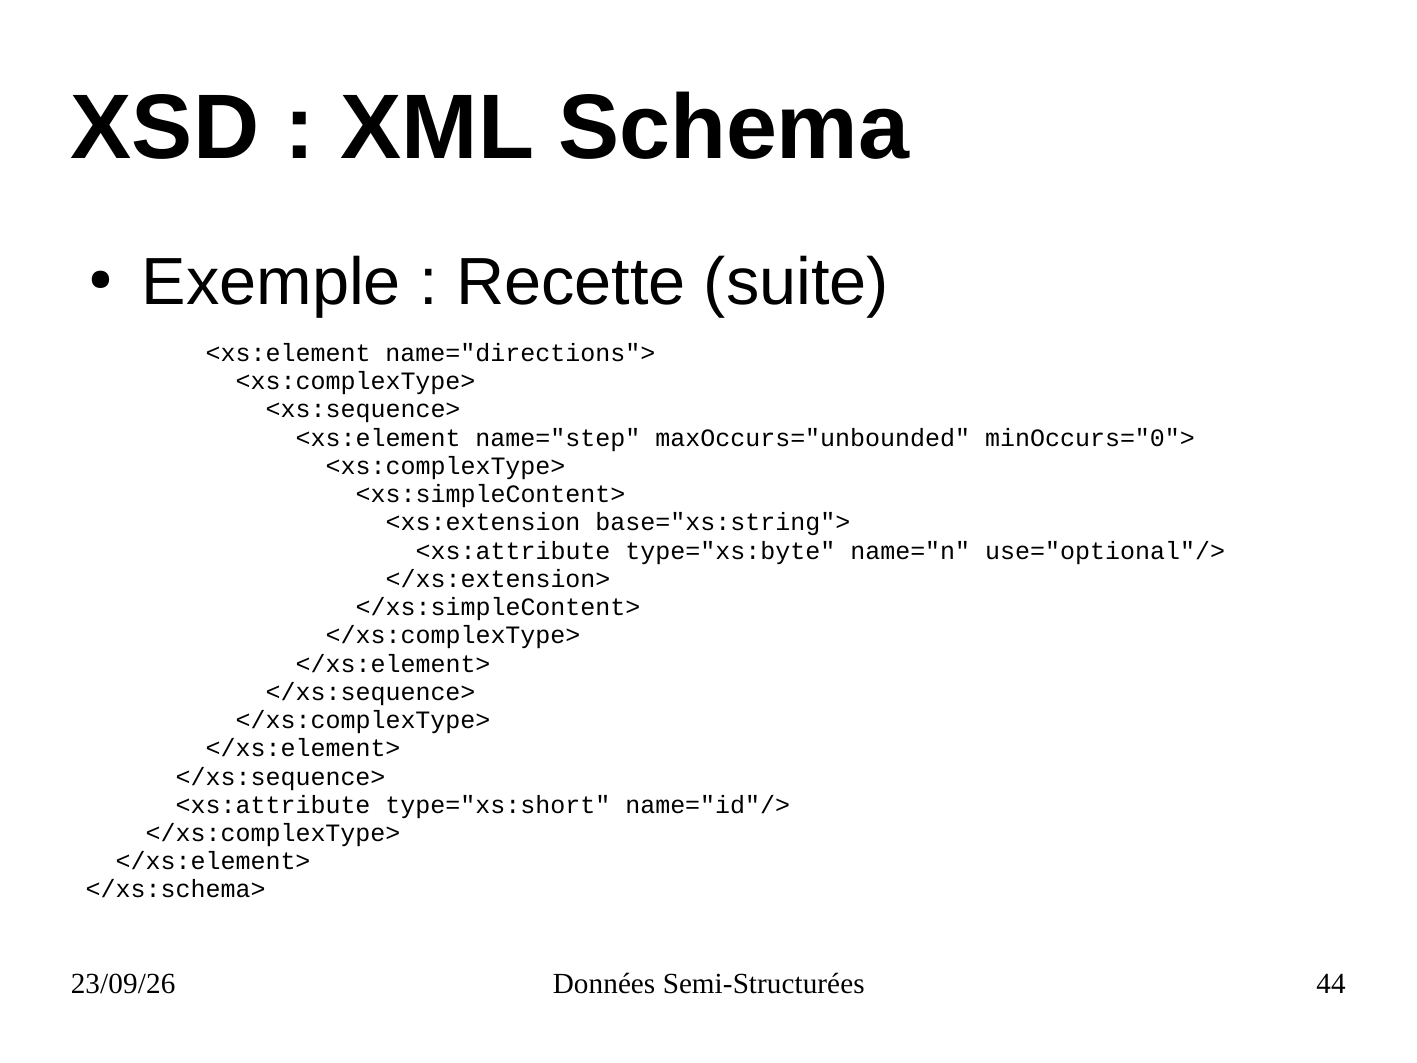

# XSD : XML Schema
Exemple : Recette (suite)
 <xs:element name="directions">
 <xs:complexType>
 <xs:sequence>
 <xs:element name="step" maxOccurs="unbounded" minOccurs="0">
 <xs:complexType>
 <xs:simpleContent>
 <xs:extension base="xs:string">
 <xs:attribute type="xs:byte" name="n" use="optional"/>
 </xs:extension>
 </xs:simpleContent>
 </xs:complexType>
 </xs:element>
 </xs:sequence>
 </xs:complexType>
 </xs:element>
 </xs:sequence>
 <xs:attribute type="xs:short" name="id"/>
 </xs:complexType>
 </xs:element>
</xs:schema>
Données Semi-Structurées
44